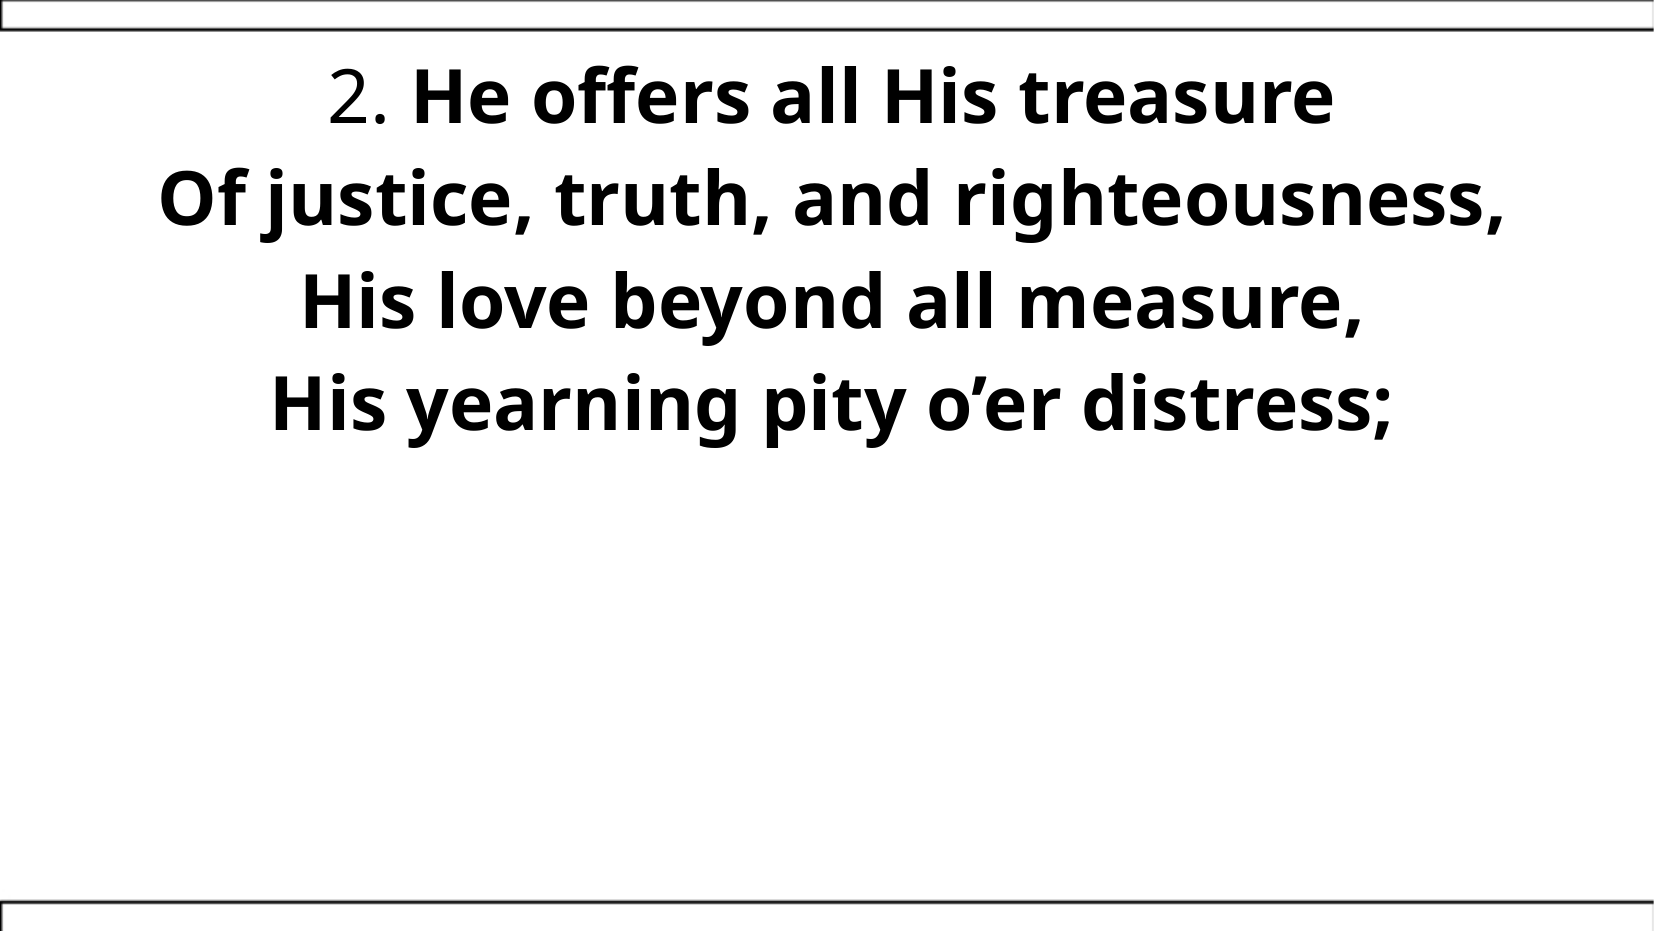

2. He offers all His treasure
Of justice, truth, and righteousness,
His love beyond all measure,
His yearning pity o’er distress;